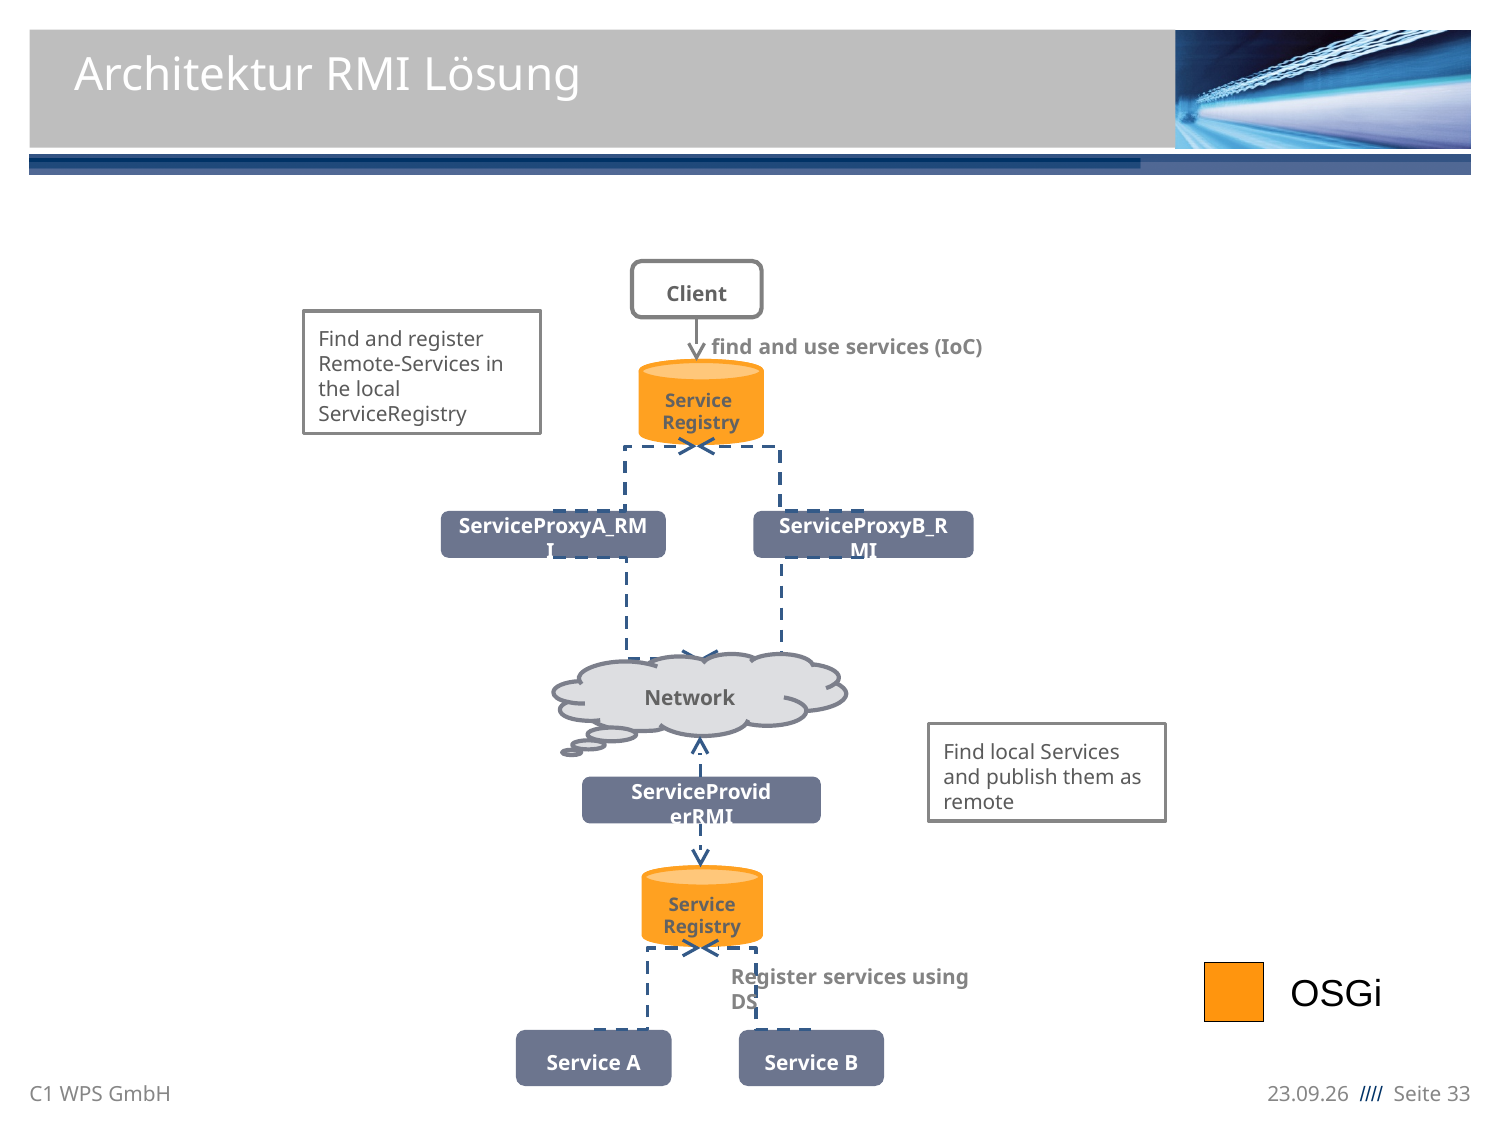

# Architektur RMI Lösung
Client
Find and register Remote-Services in the local ServiceRegistry
find and use services (IoC)
Service Registry
ServiceProxyA_RMI
ServiceProxyB_RMI
Network
Find local Services and publish them as remote
ServiceProvid erRMI
Service Registry
Register services using DS
OSGi
Service A
Service B